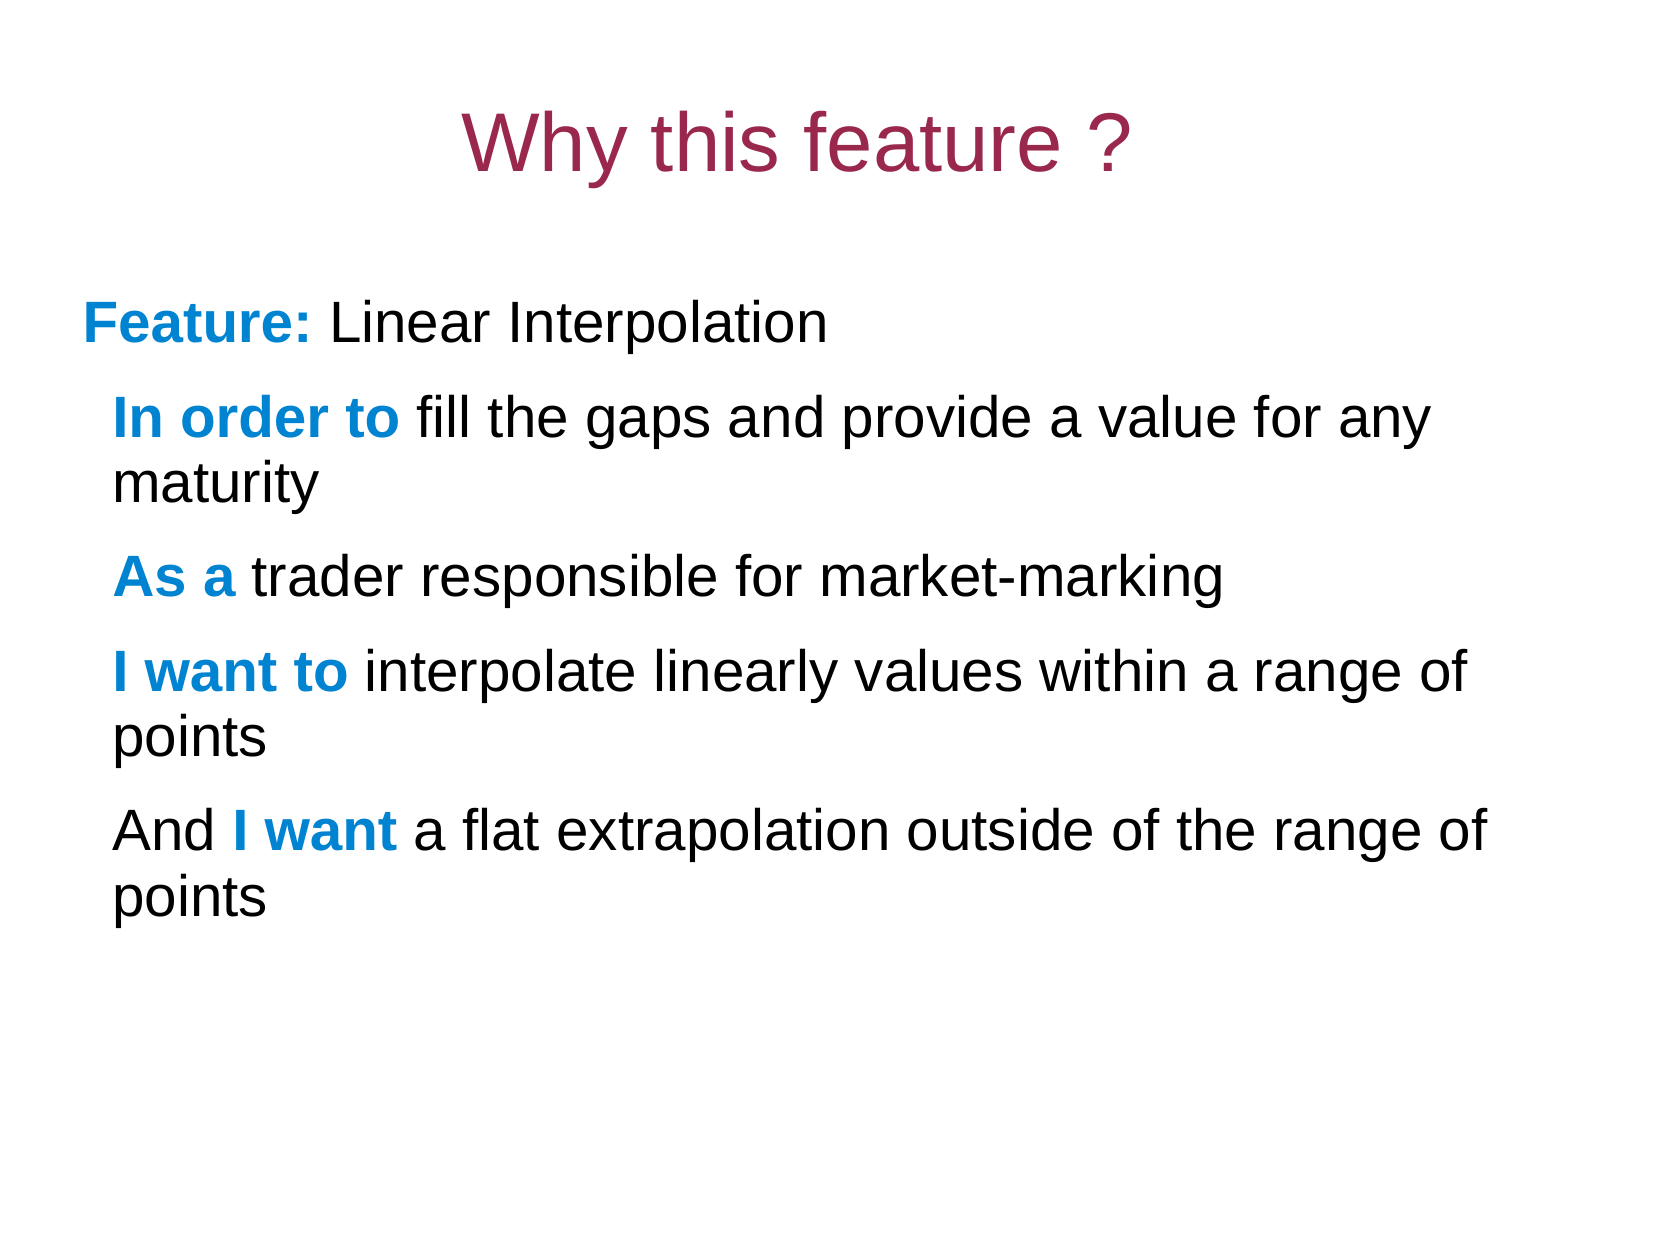

Why this feature ?
# Feature: Linear Interpolation
In order to fill the gaps and provide a value for any maturity
As a trader responsible for market-marking
I want to interpolate linearly values within a range of points
And I want a flat extrapolation outside of the range of points